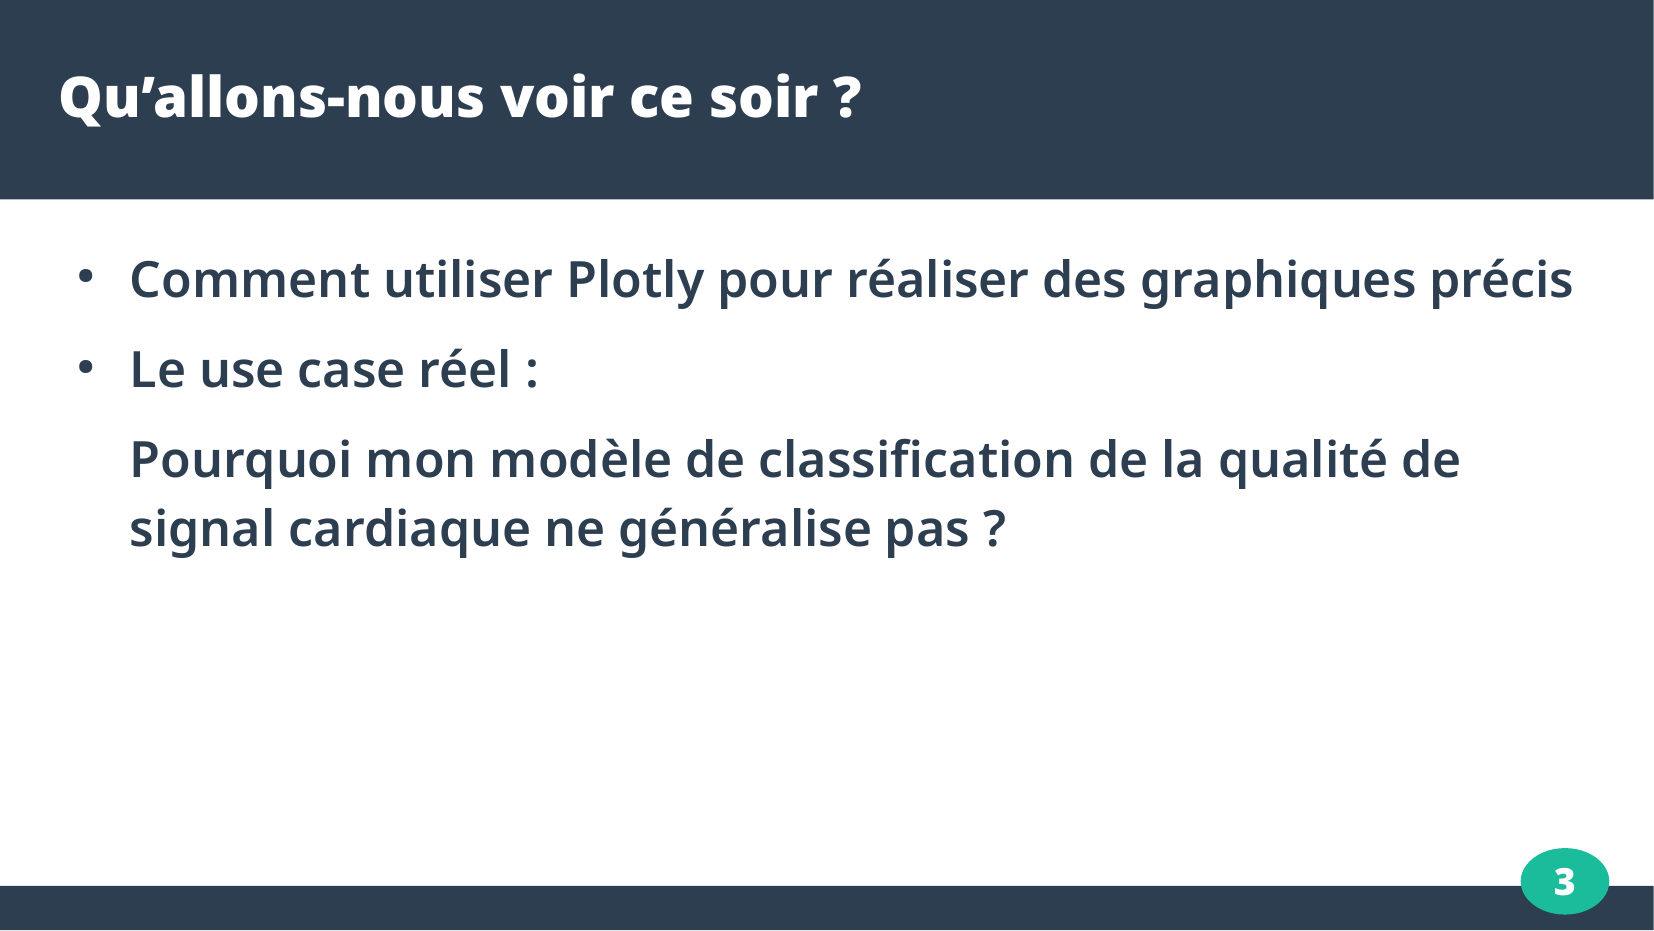

# Qu’allons-nous voir ce soir ?
Comment utiliser Plotly pour réaliser des graphiques précis
Le use case réel :
Pourquoi mon modèle de classification de la qualité de signal cardiaque ne généralise pas ?
3